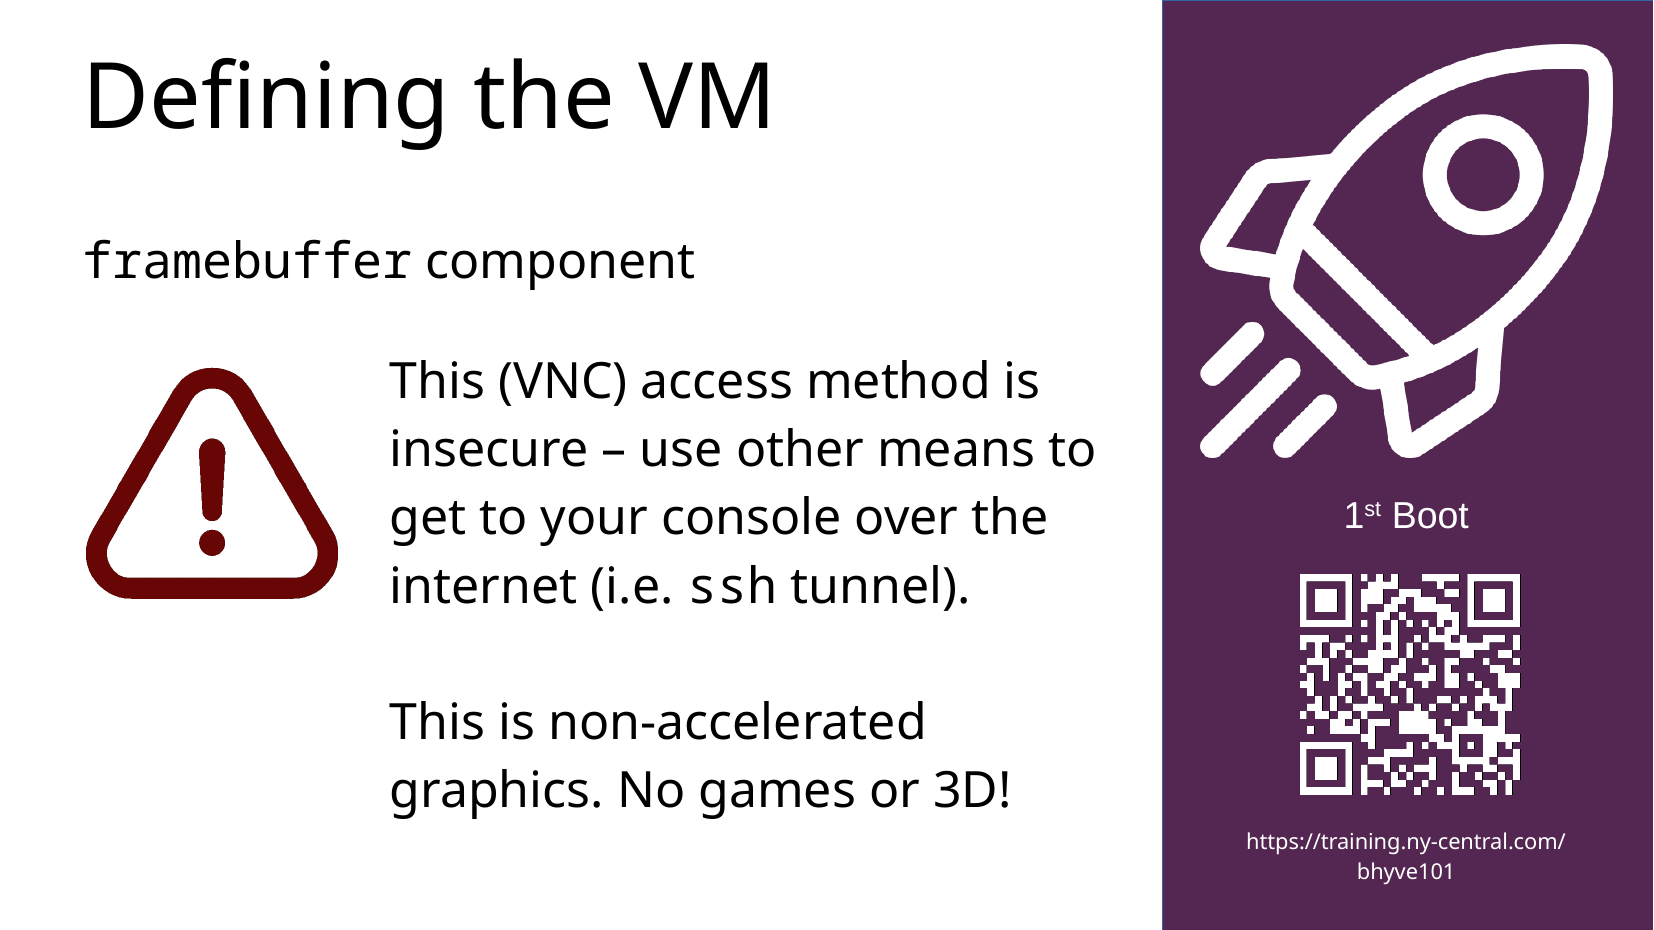

# Defining the VM
framebuffer component
This (VNC) access method is insecure – use other means to get to your console over the internet (i.e. ssh tunnel).
This is non-accelerated graphics. No games or 3D!
1st Boot
https://training.ny-central.com/bhyve101